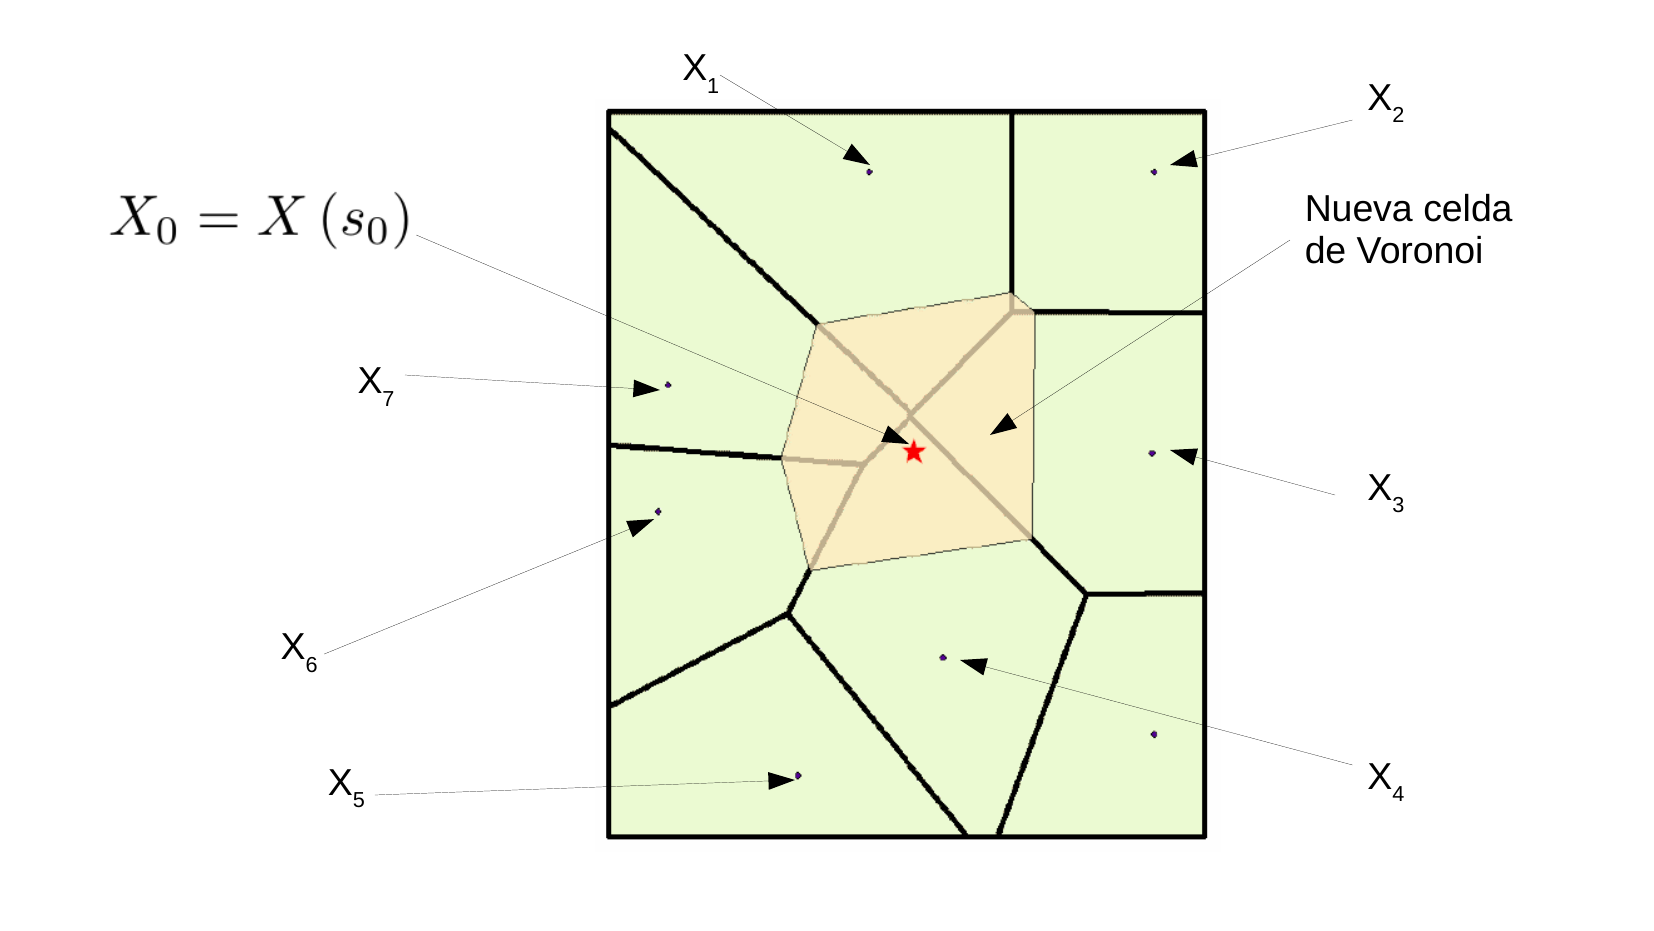

X1
X2
Nueva celda de Voronoi
X7
X3
X6
X4
X5